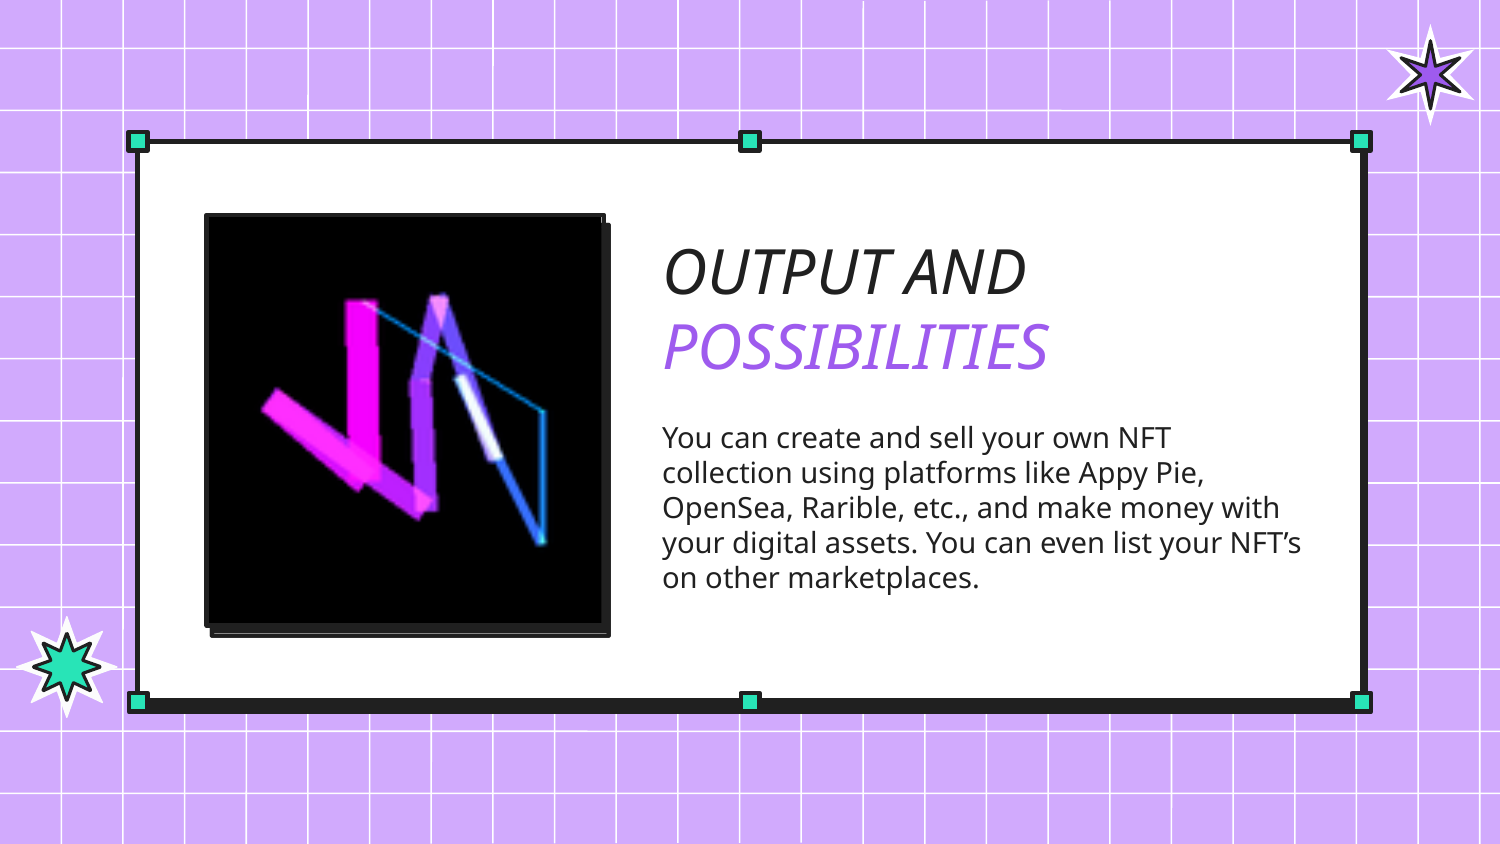

# OUTPUT AND POSSIBILITIES
You can create and sell your own NFT collection using platforms like Appy Pie, OpenSea, Rarible, etc., and make money with your digital assets. You can even list your NFT’s on other marketplaces.